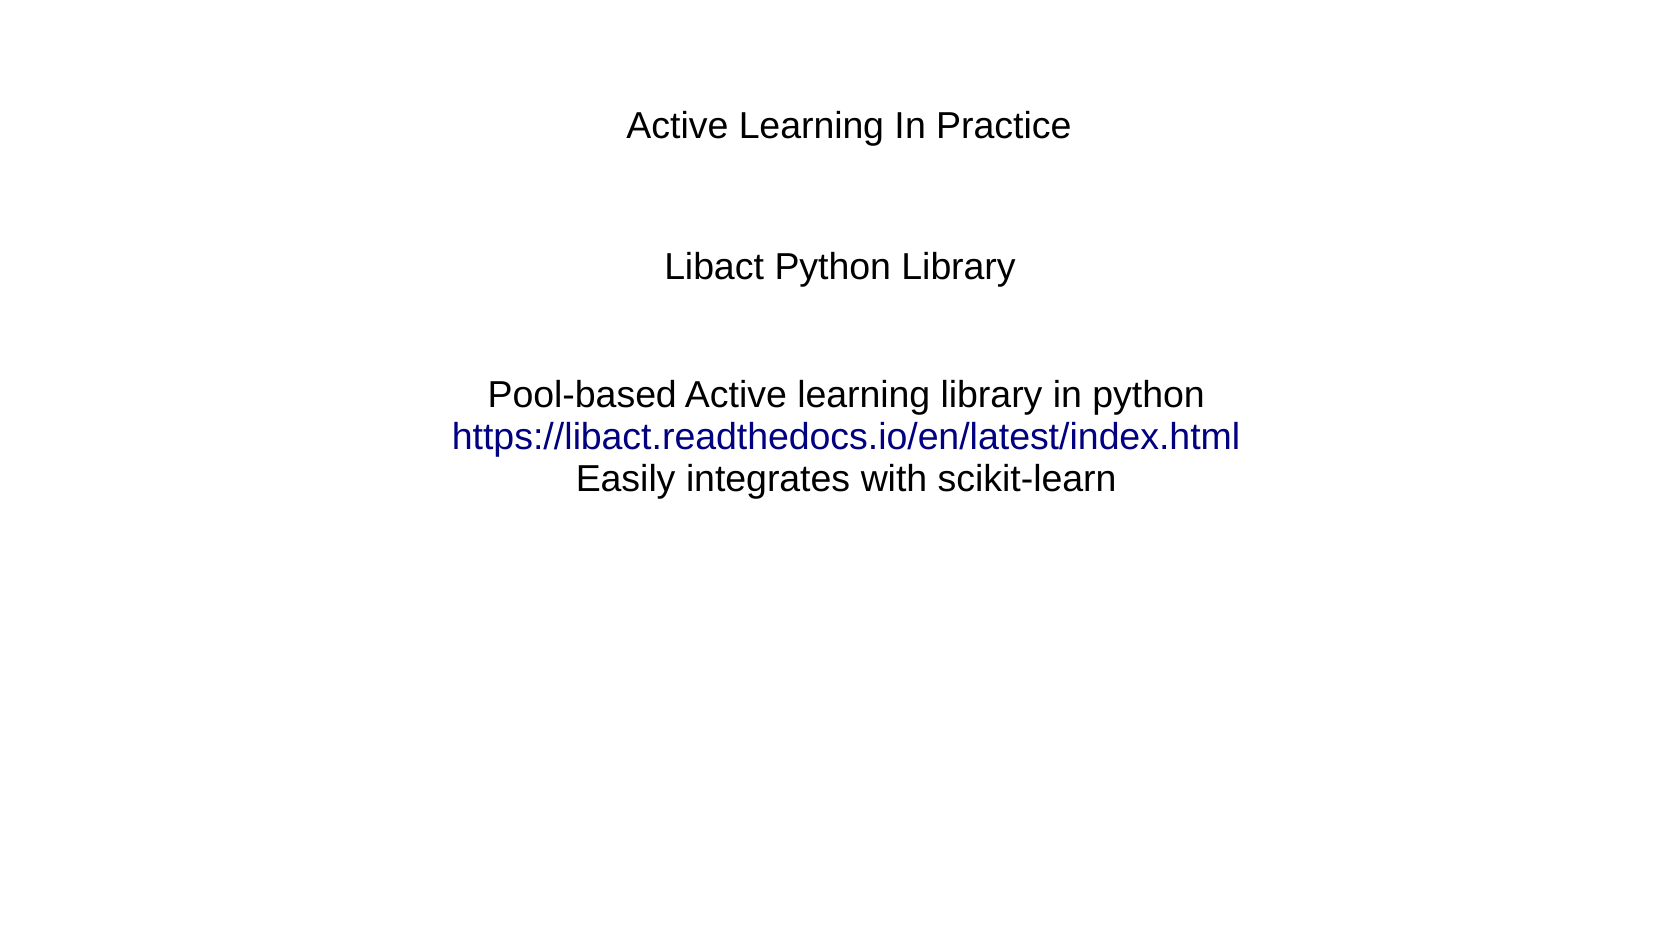

Active Learning In Practice
Libact Python Library
Pool-based Active learning library in python
https://libact.readthedocs.io/en/latest/index.html
Easily integrates with scikit-learn
22